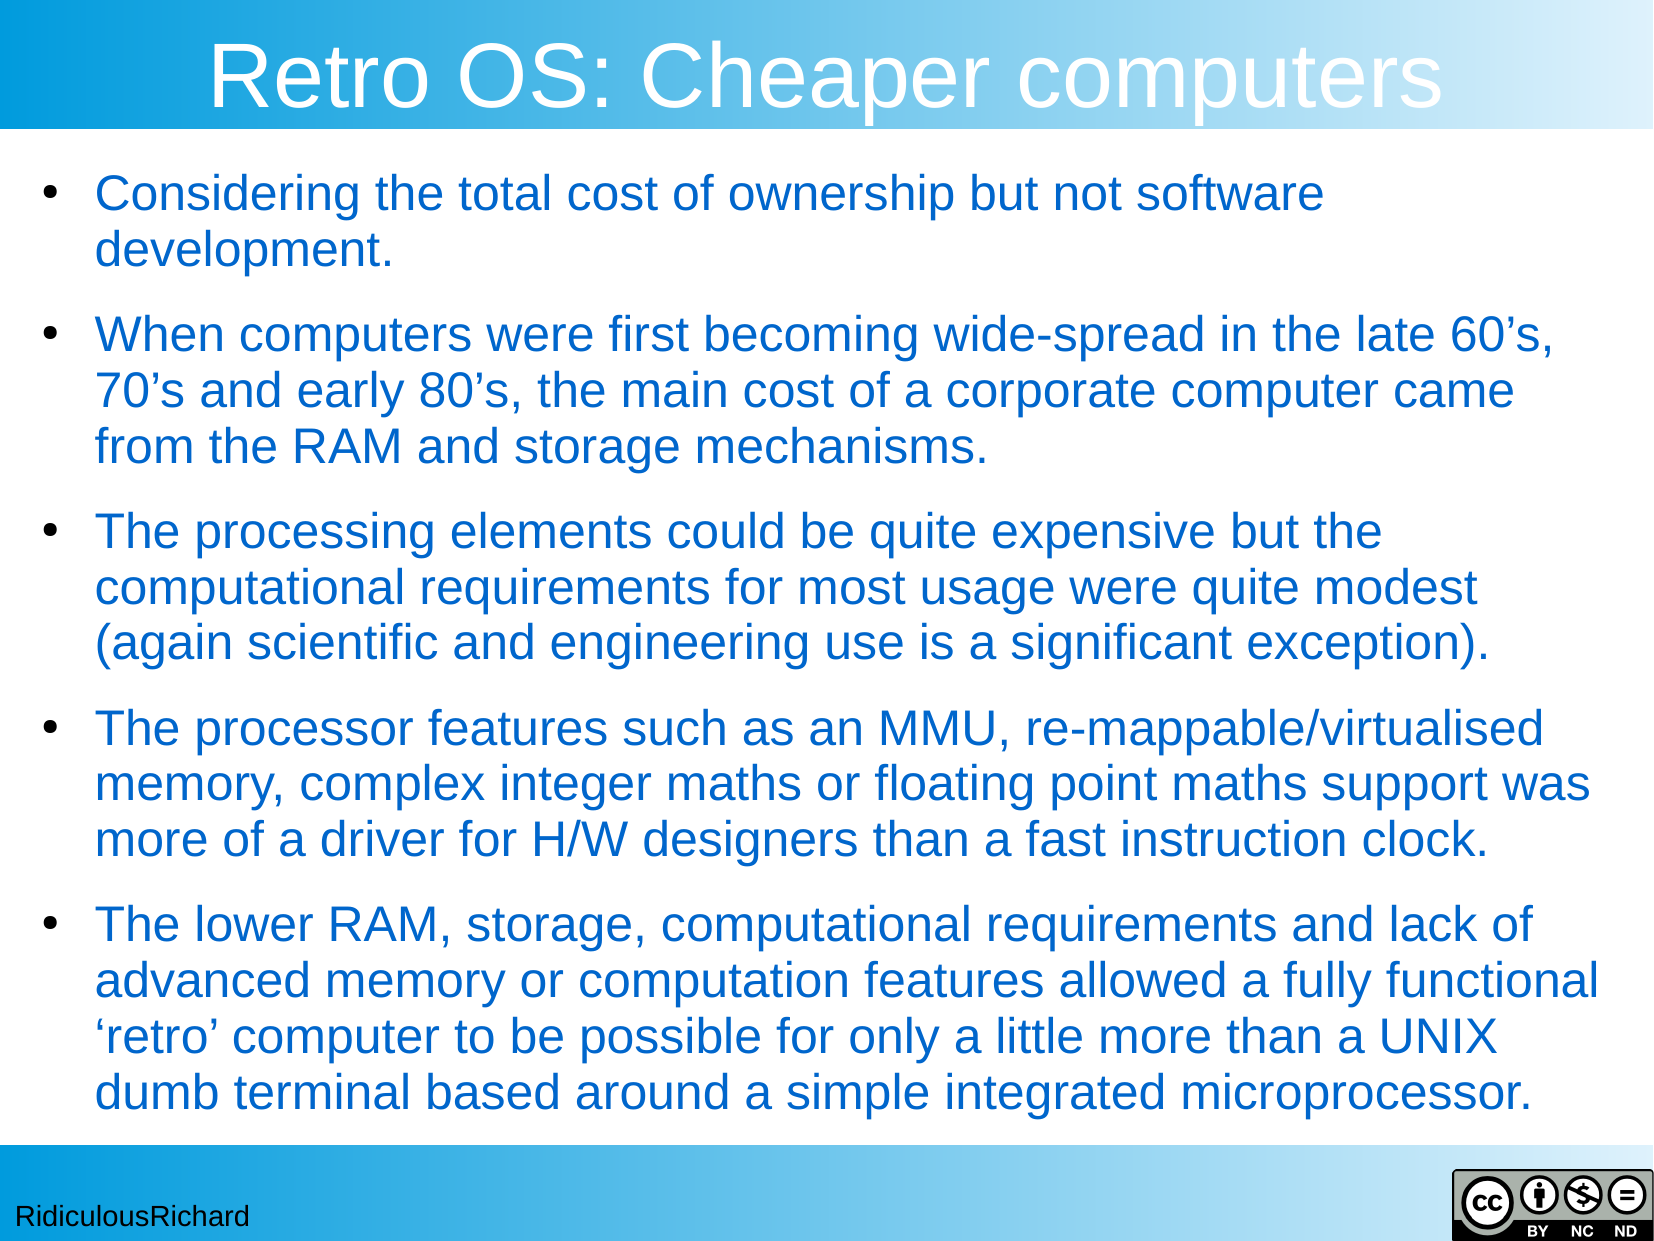

# Retro OS: Cheaper computers
Considering the total cost of ownership but not software development.
When computers were first becoming wide-spread in the late 60’s, 70’s and early 80’s, the main cost of a corporate computer came from the RAM and storage mechanisms.
The processing elements could be quite expensive but the computational requirements for most usage were quite modest (again scientific and engineering use is a significant exception).
The processor features such as an MMU, re-mappable/virtualised memory, complex integer maths or floating point maths support was more of a driver for H/W designers than a fast instruction clock.
The lower RAM, storage, computational requirements and lack of advanced memory or computation features allowed a fully functional ‘retro’ computer to be possible for only a little more than a UNIX dumb terminal based around a simple integrated microprocessor.